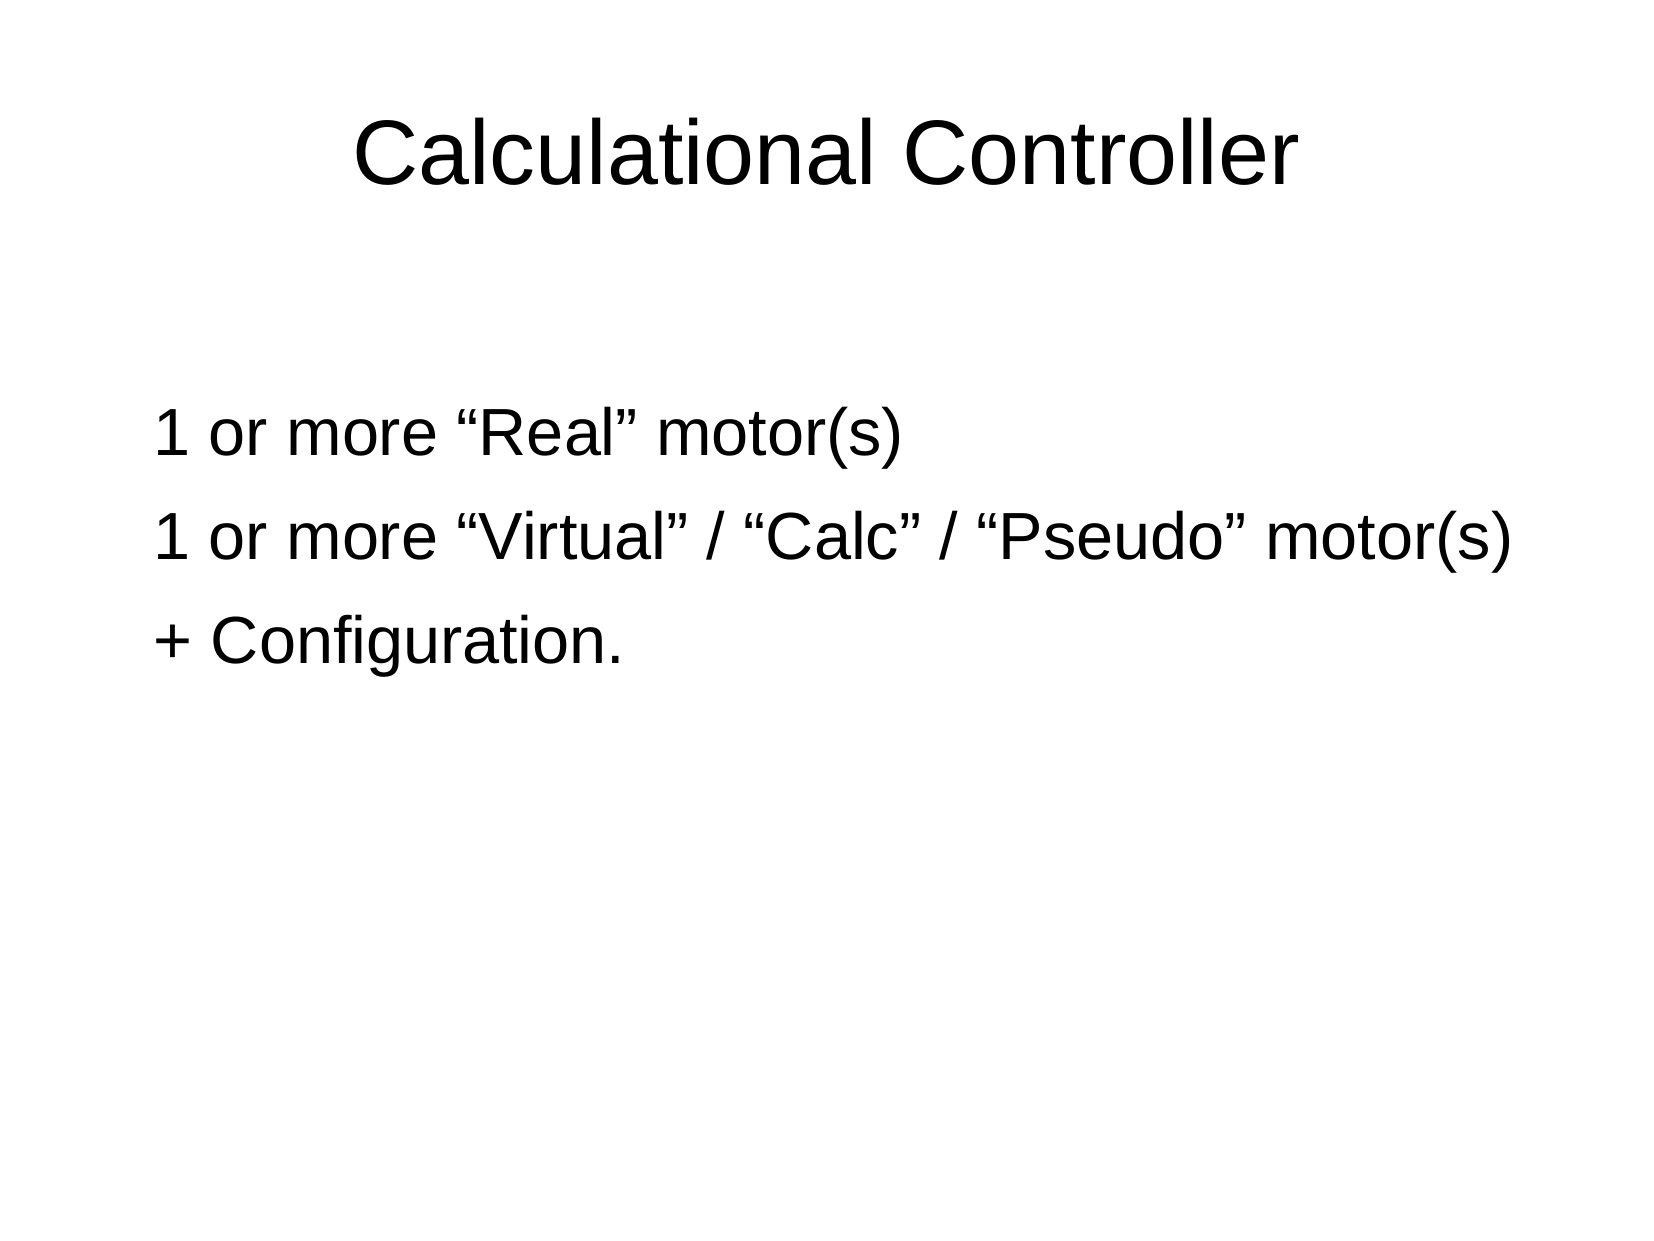

# Calculational Controller
1 or more “Real” motor(s)
1 or more “Virtual” / “Calc” / “Pseudo” motor(s)
+ Configuration.